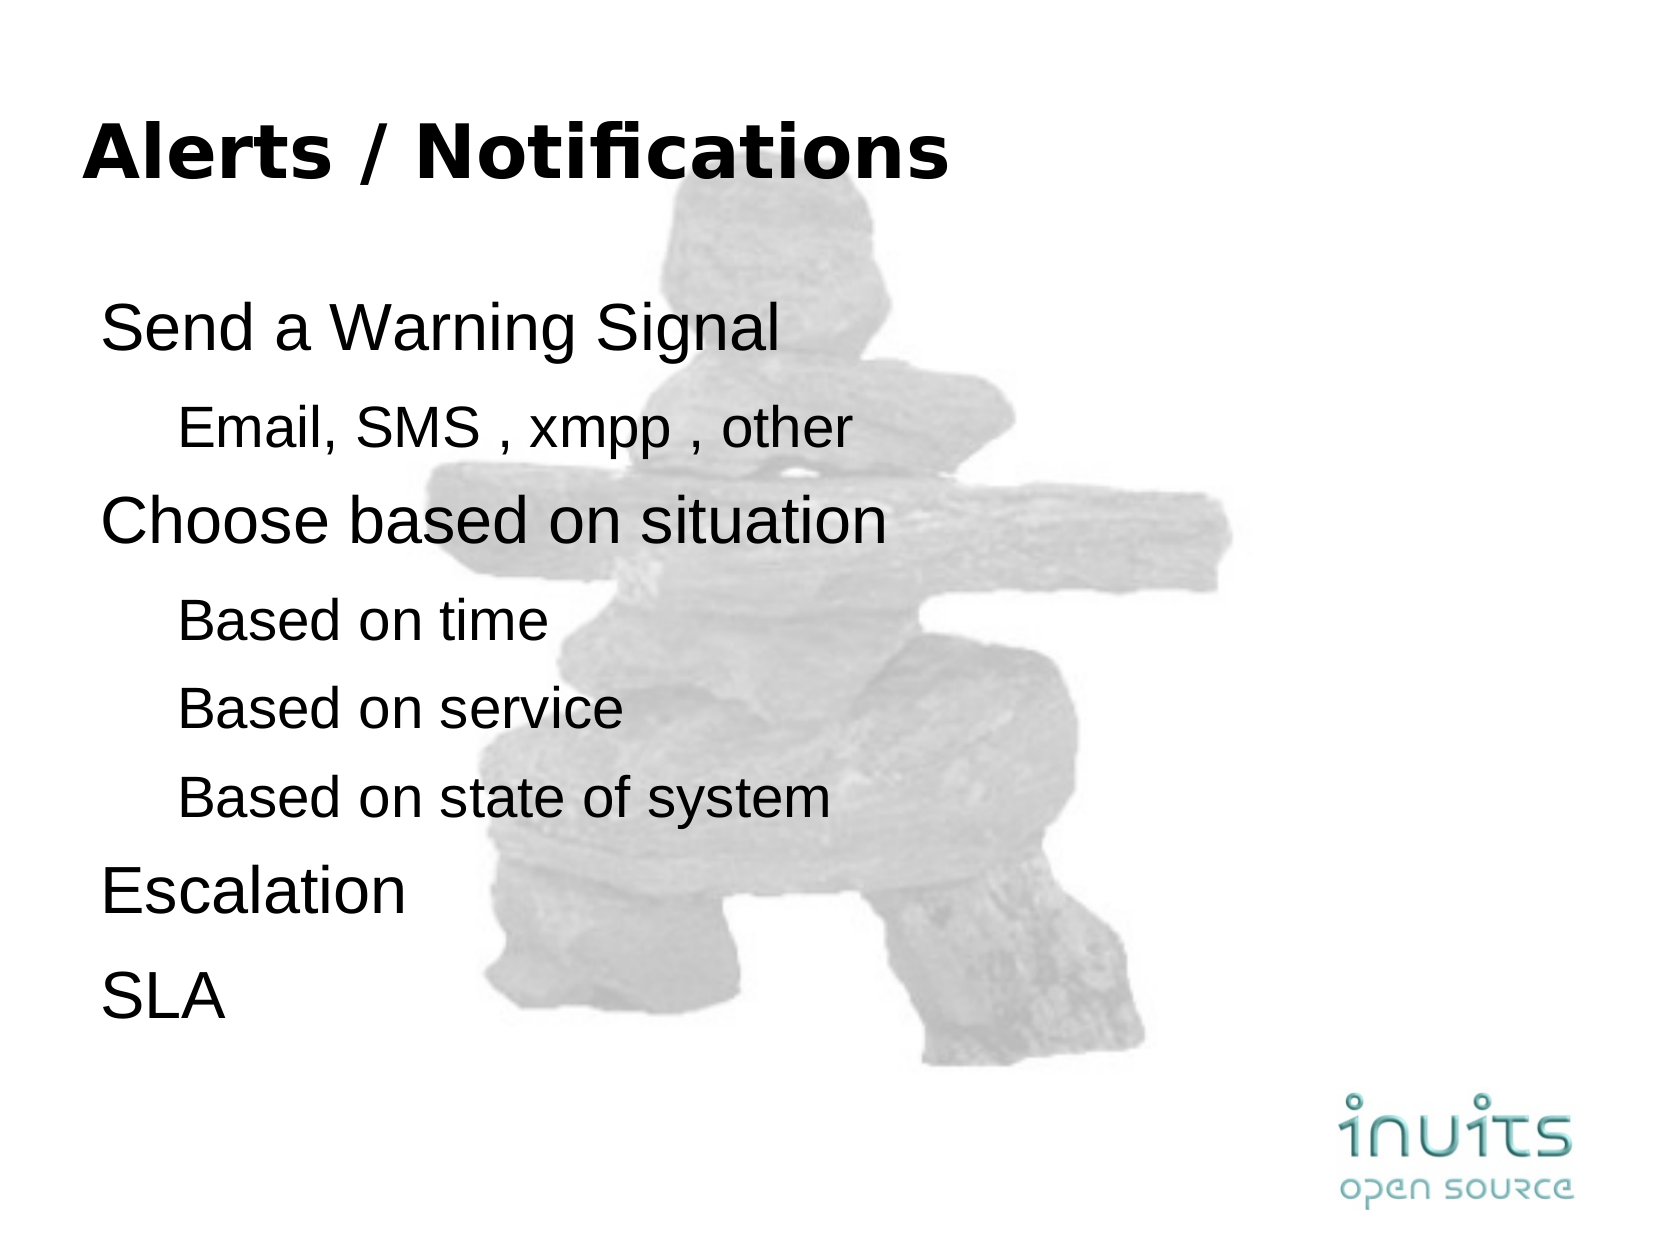

# Alerts / Notifications
Send a Warning Signal
Email, SMS , xmpp , other
Choose based on situation
Based on time
Based on service
Based on state of system
Escalation
SLA
9